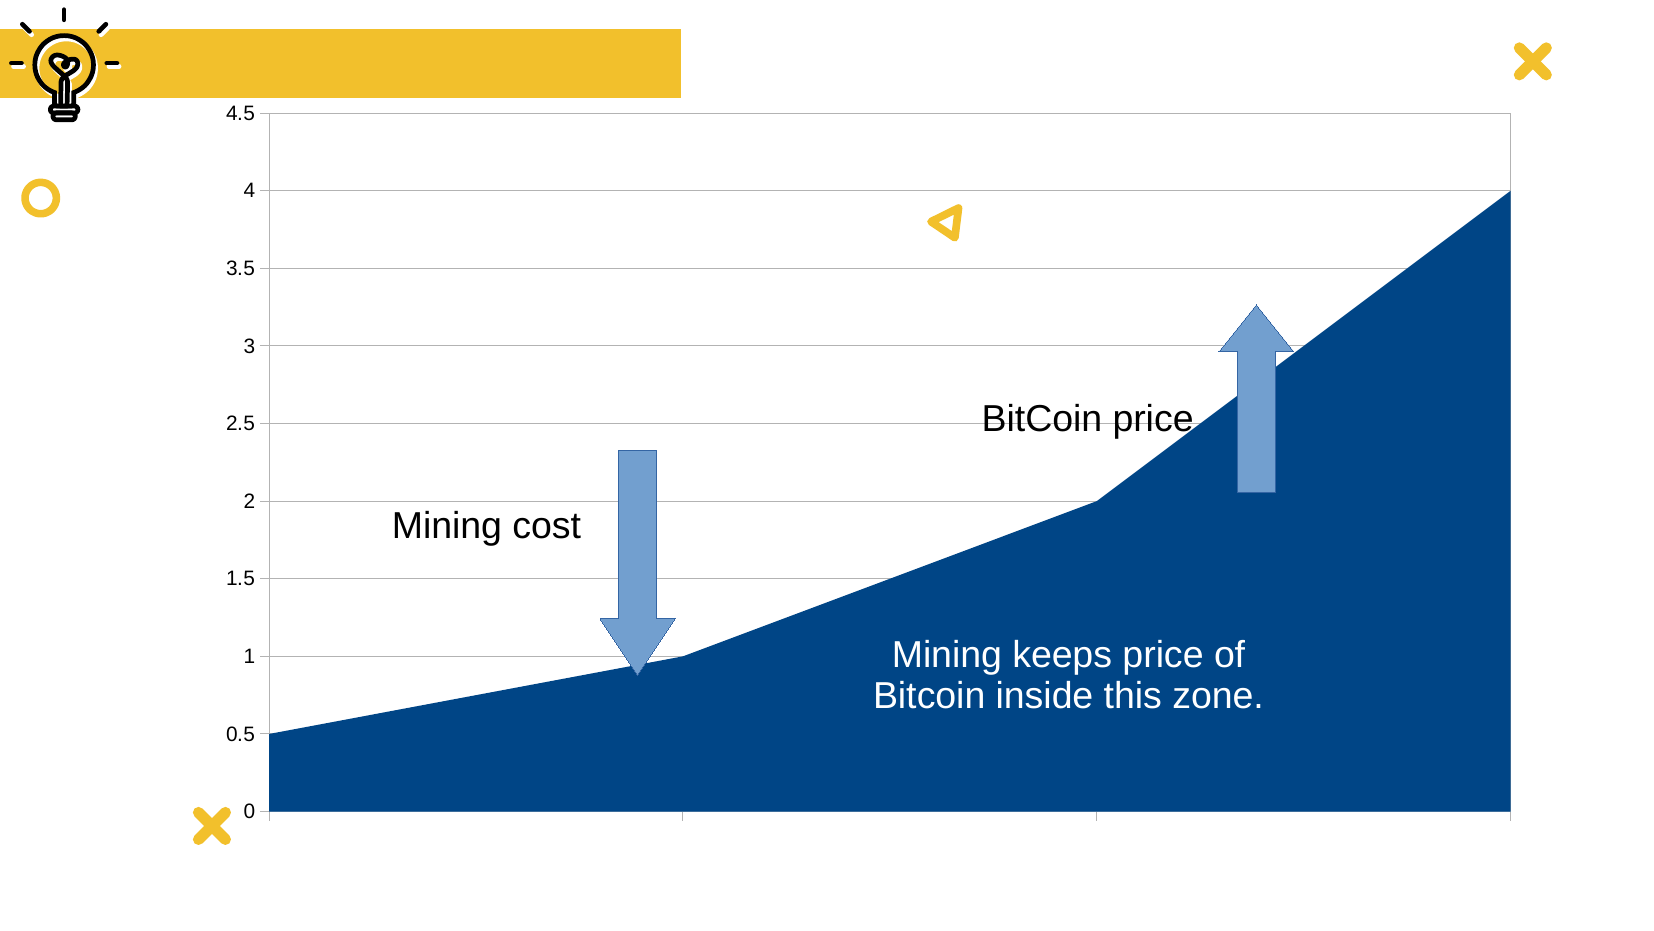

### Chart
| Category | Column 1 | Column2 | Column 3 |
|---|---|---|---|
| None | 0.5 | None | None |
| None | 1.0 | None | None |
| None | 2.0 | None | None |
| None | 4.0 | None | None |
BitCoin price
Mining cost
Mining keeps price of
Bitcoin inside this zone.